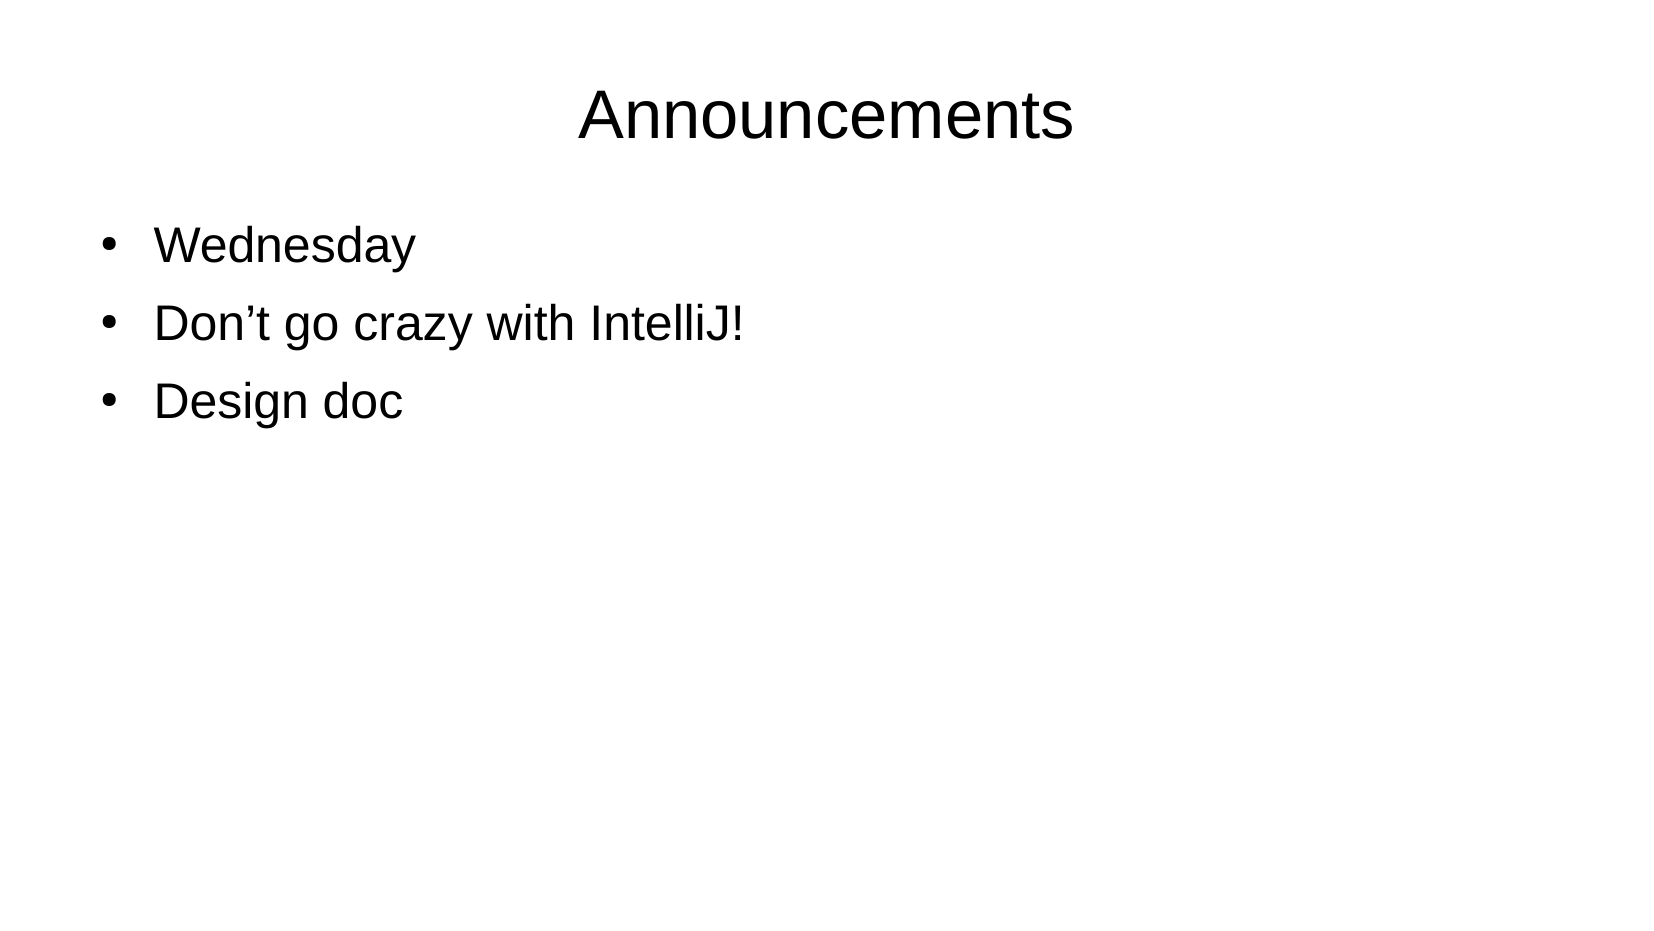

# Announcements
Wednesday
Don’t go crazy with IntelliJ!
Design doc